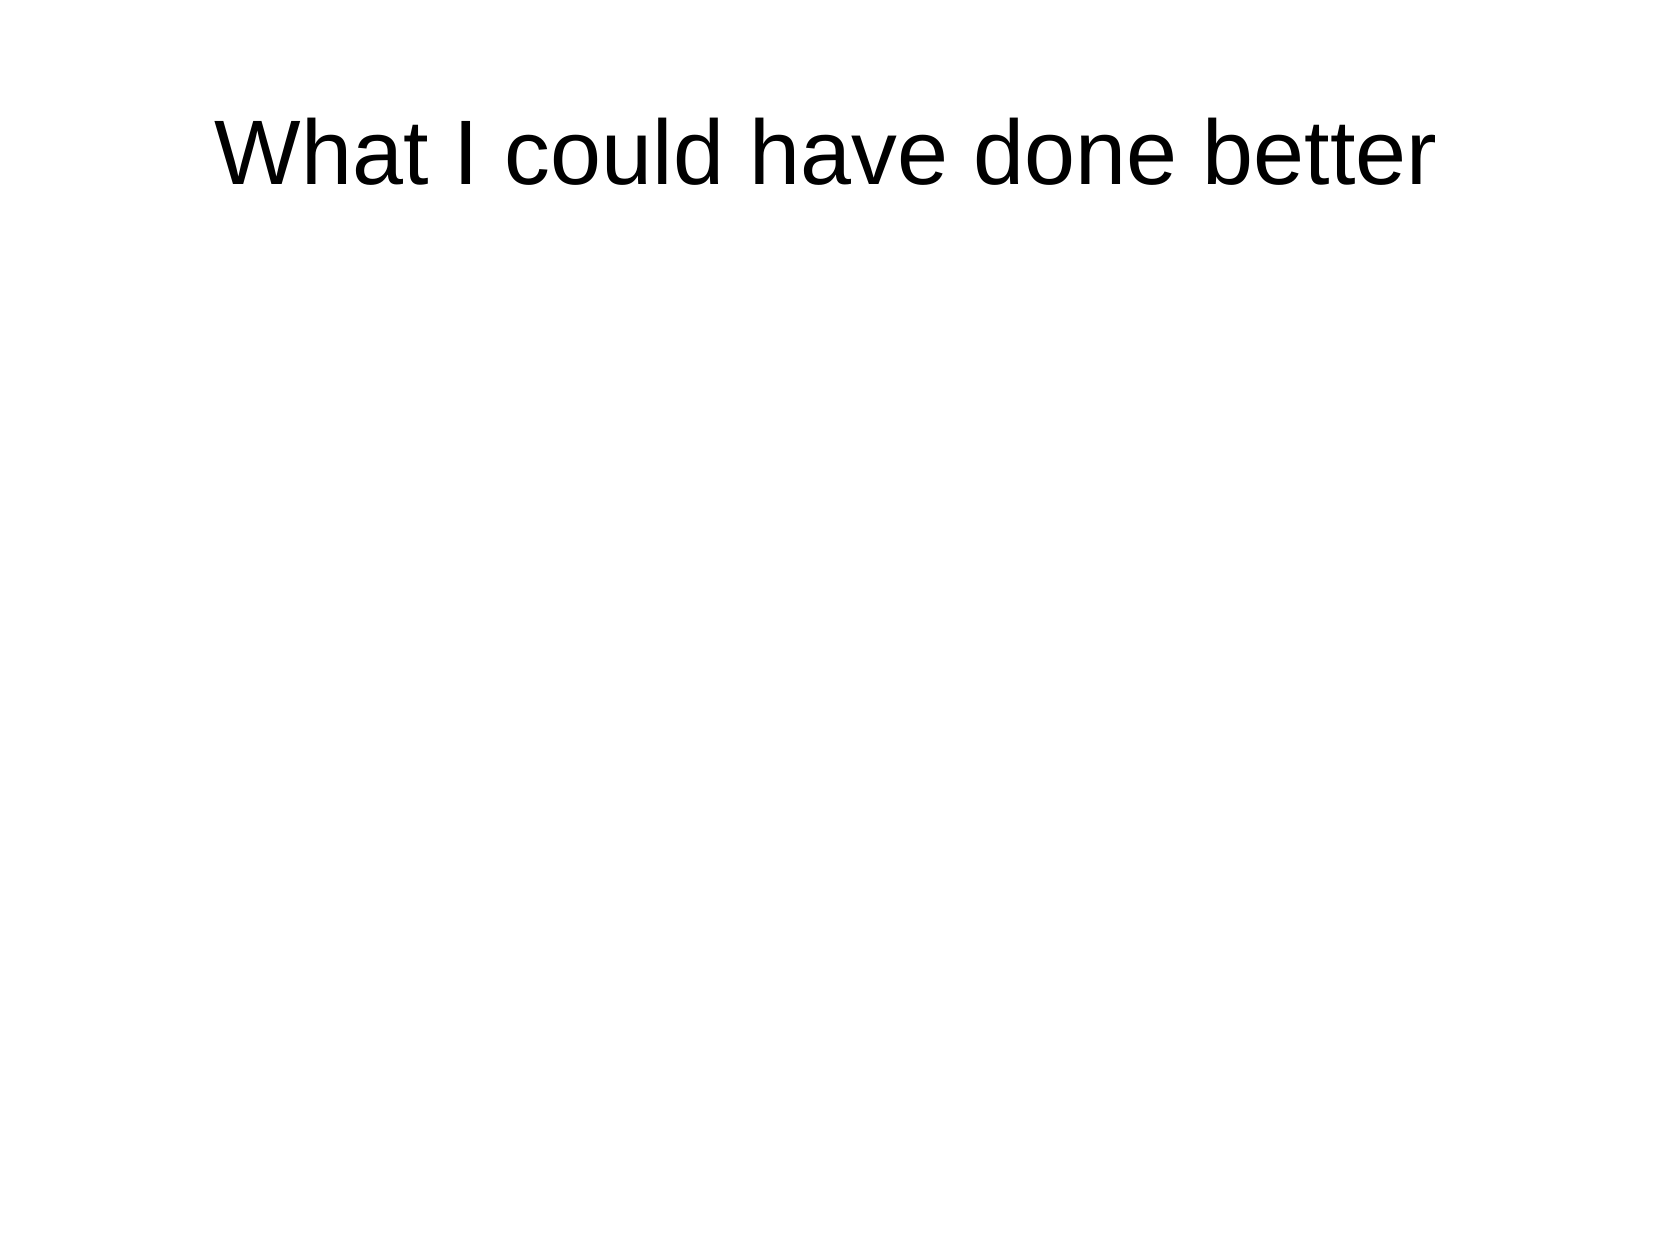

# What I could have done better